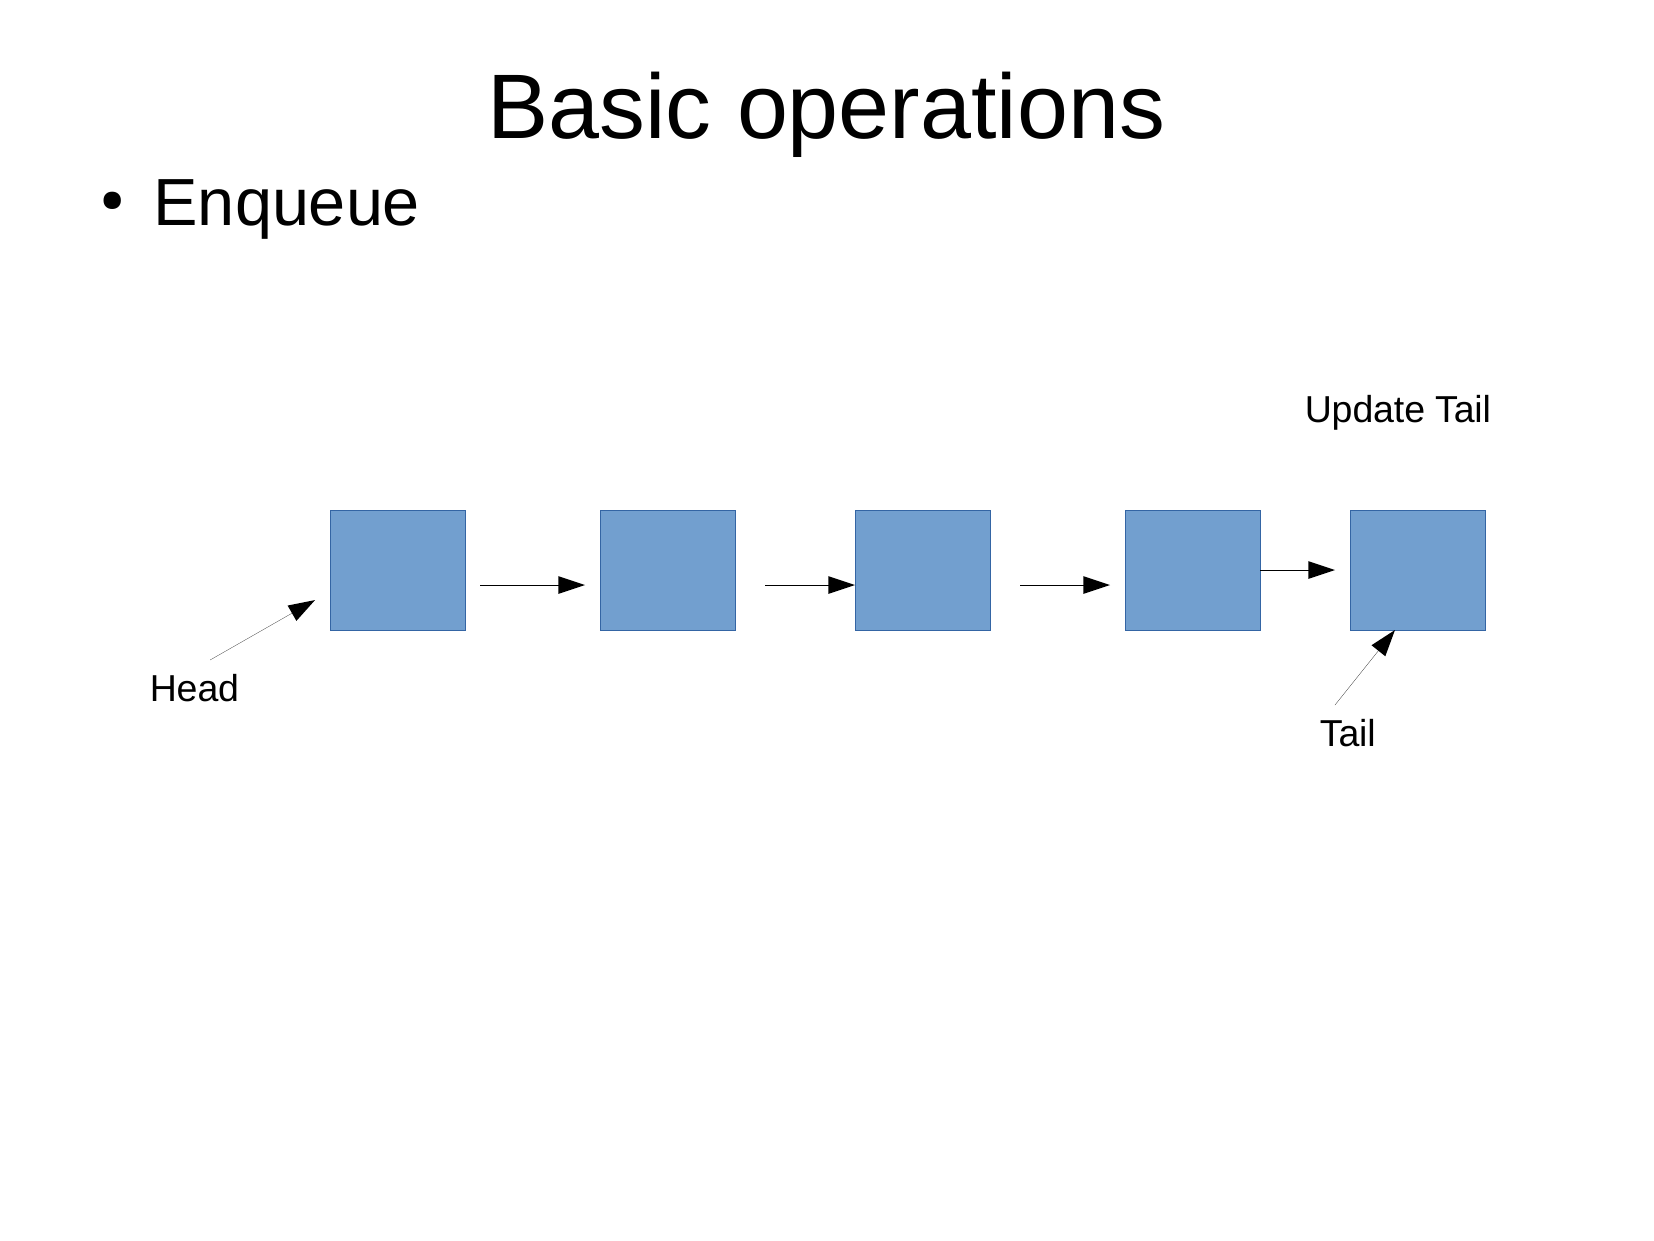

# Basic operations
Enqueue
Update Tail
Head
Tail